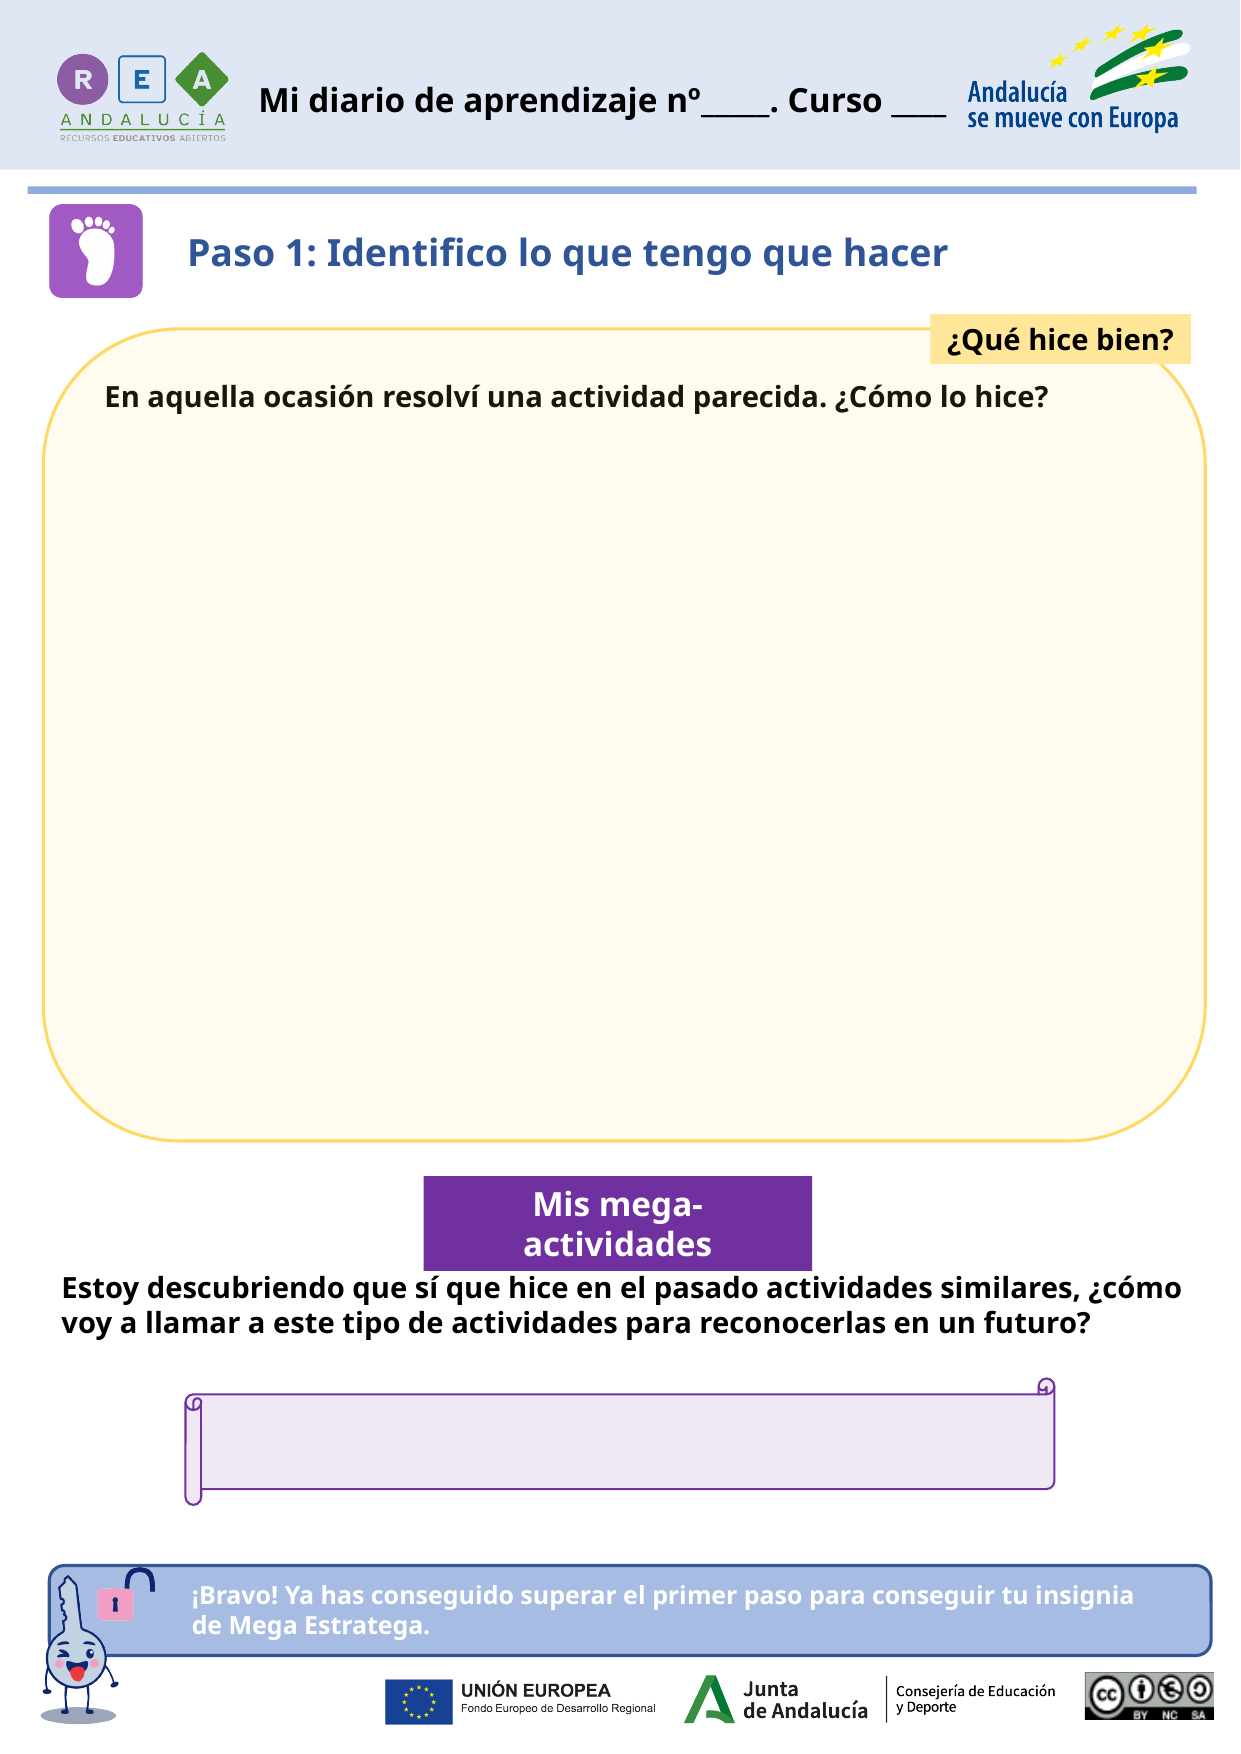

Mi diario de aprendizaje nº_____. Curso ____
Paso 1: Identifico lo que tengo que hacer
¿Qué hice bien?
En aquella ocasión resolví una actividad parecida. ¿Cómo lo hice?
Mis mega-actividades
Estoy descubriendo que sí que hice en el pasado actividades similares, ¿cómo voy a llamar a este tipo de actividades para reconocerlas en un futuro?
¡Bravo! Ya has conseguido superar el primer paso para conseguir tu insignia de Mega Estratega.